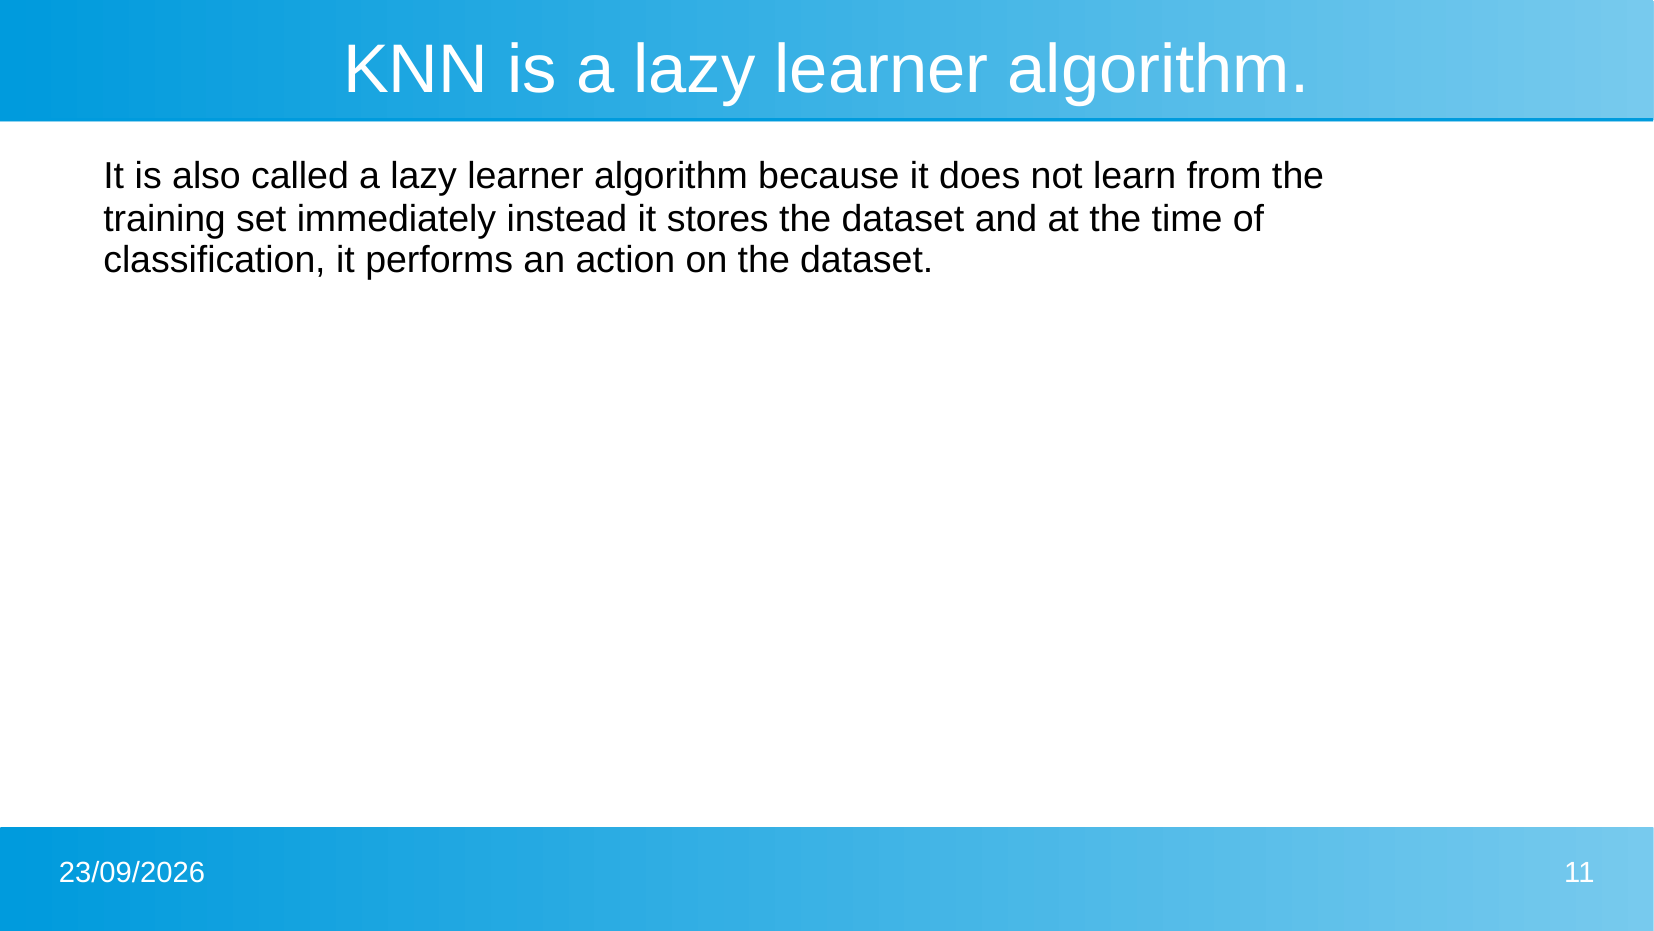

# KNN is a lazy learner algorithm.
It is also called a lazy learner algorithm because it does not learn from the training set immediately instead it stores the dataset and at the time of classification, it performs an action on the dataset.
11